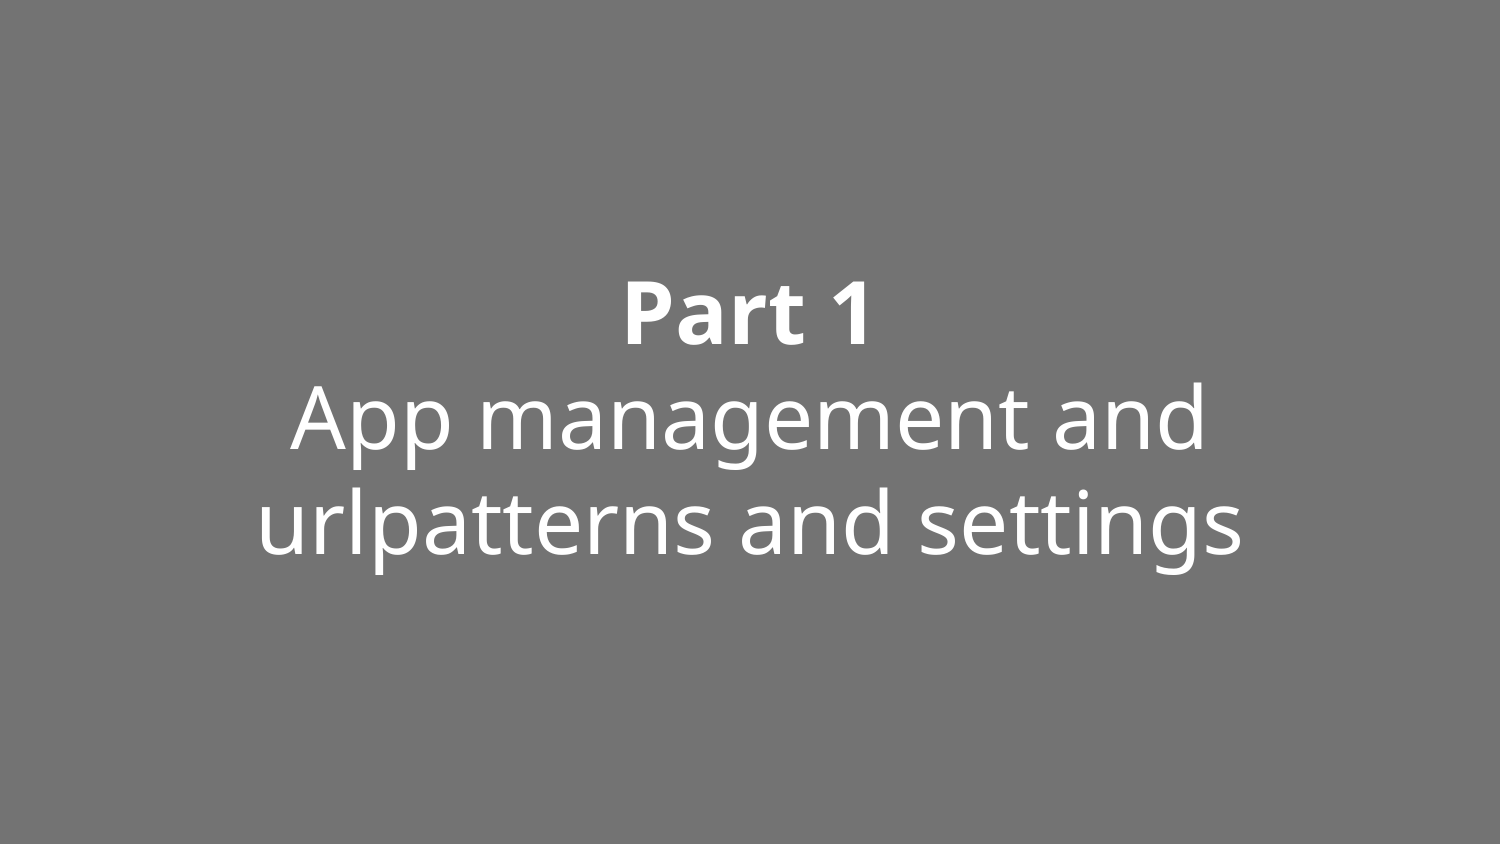

# Part 1 App management and urlpatterns and settings